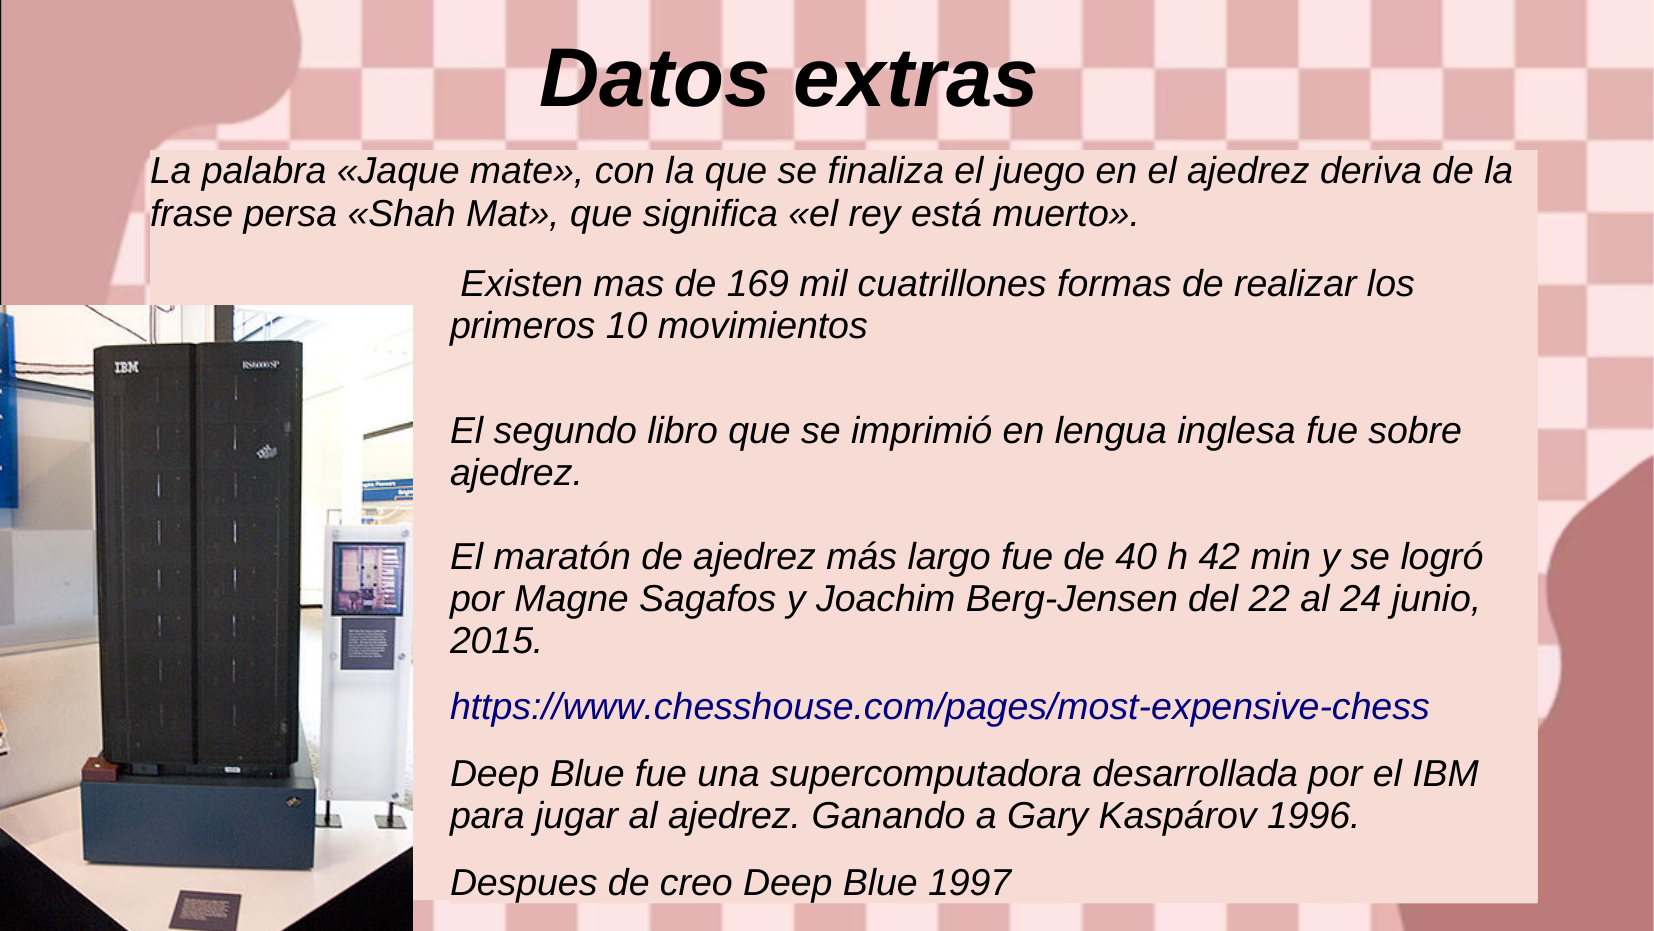

Datos extras
La palabra «Jaque mate», con la que se finaliza el juego en el ajedrez deriva de la frase persa «Shah Mat», que significa «el rey está muerto».
 Existen mas de 169 mil cuatrillones formas de realizar los primeros 10 movimientos
El segundo libro que se imprimió en lengua inglesa fue sobre ajedrez.
El maratón de ajedrez más largo fue de 40 h 42 min y se logró por Magne Sagafos y Joachim Berg-Jensen del 22 al 24 junio, 2015.
https://www.chesshouse.com/pages/most-expensive-chess
Deep Blue fue una supercomputadora desarrollada por el IBM para jugar al ajedrez. Ganando a Gary Kaspárov 1996.
Despues de creo Deep Blue 1997